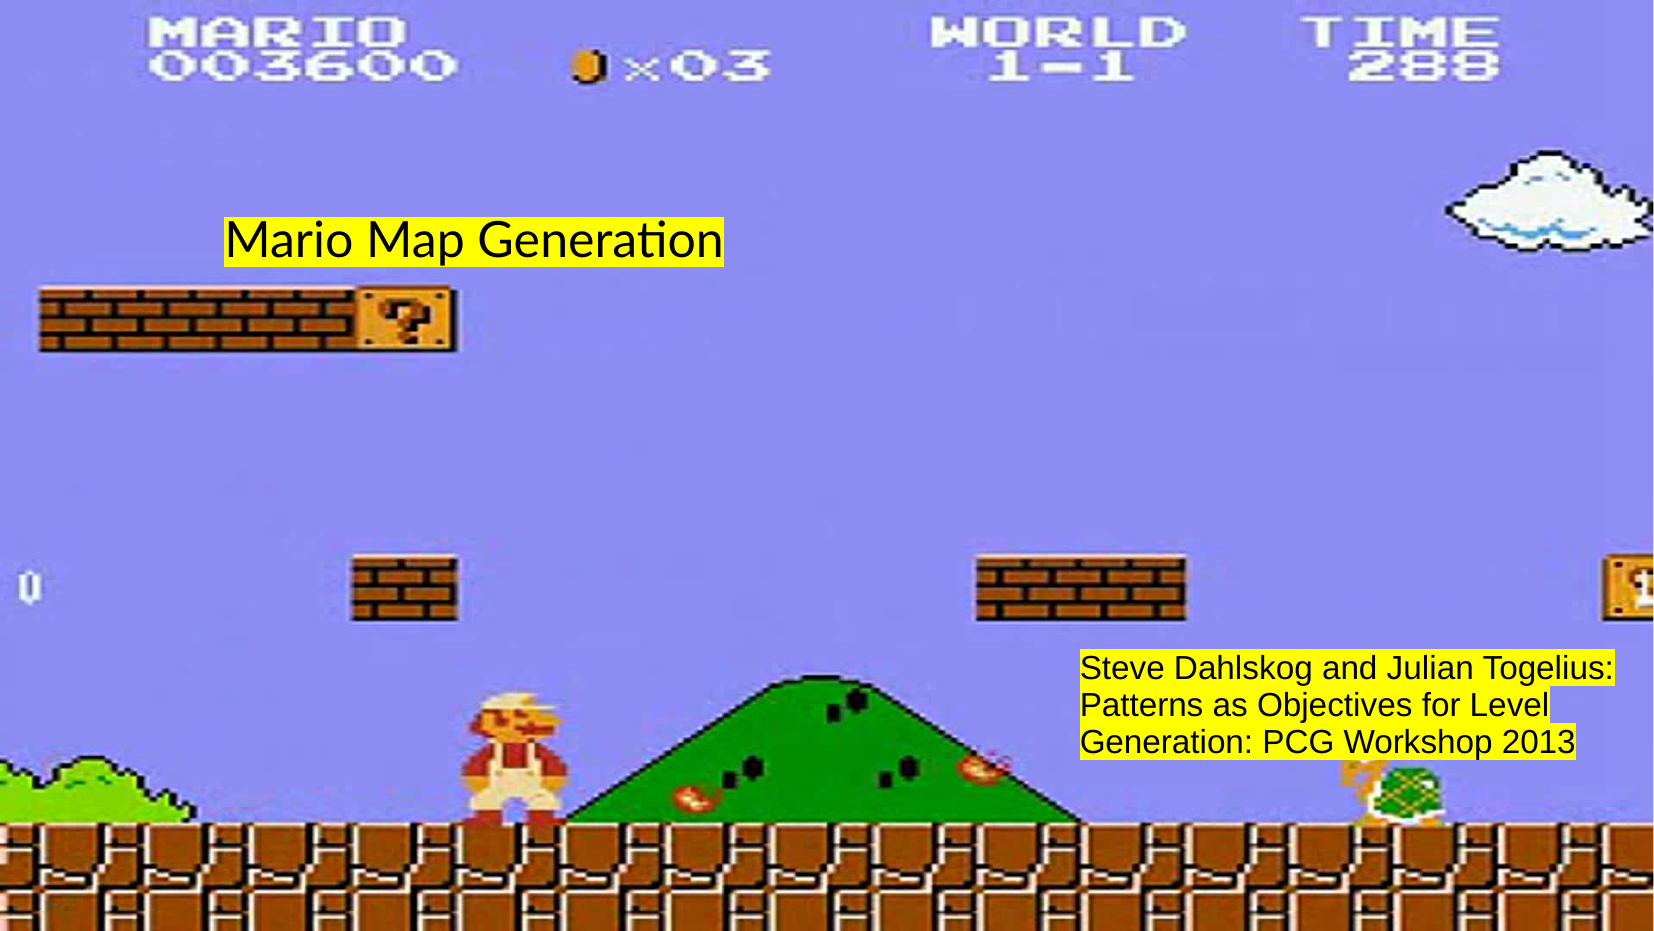

# Mario Map Generation
Steve Dahlskog and Julian Togelius:
Patterns as Objectives for Level
Generation: PCG Workshop 2013